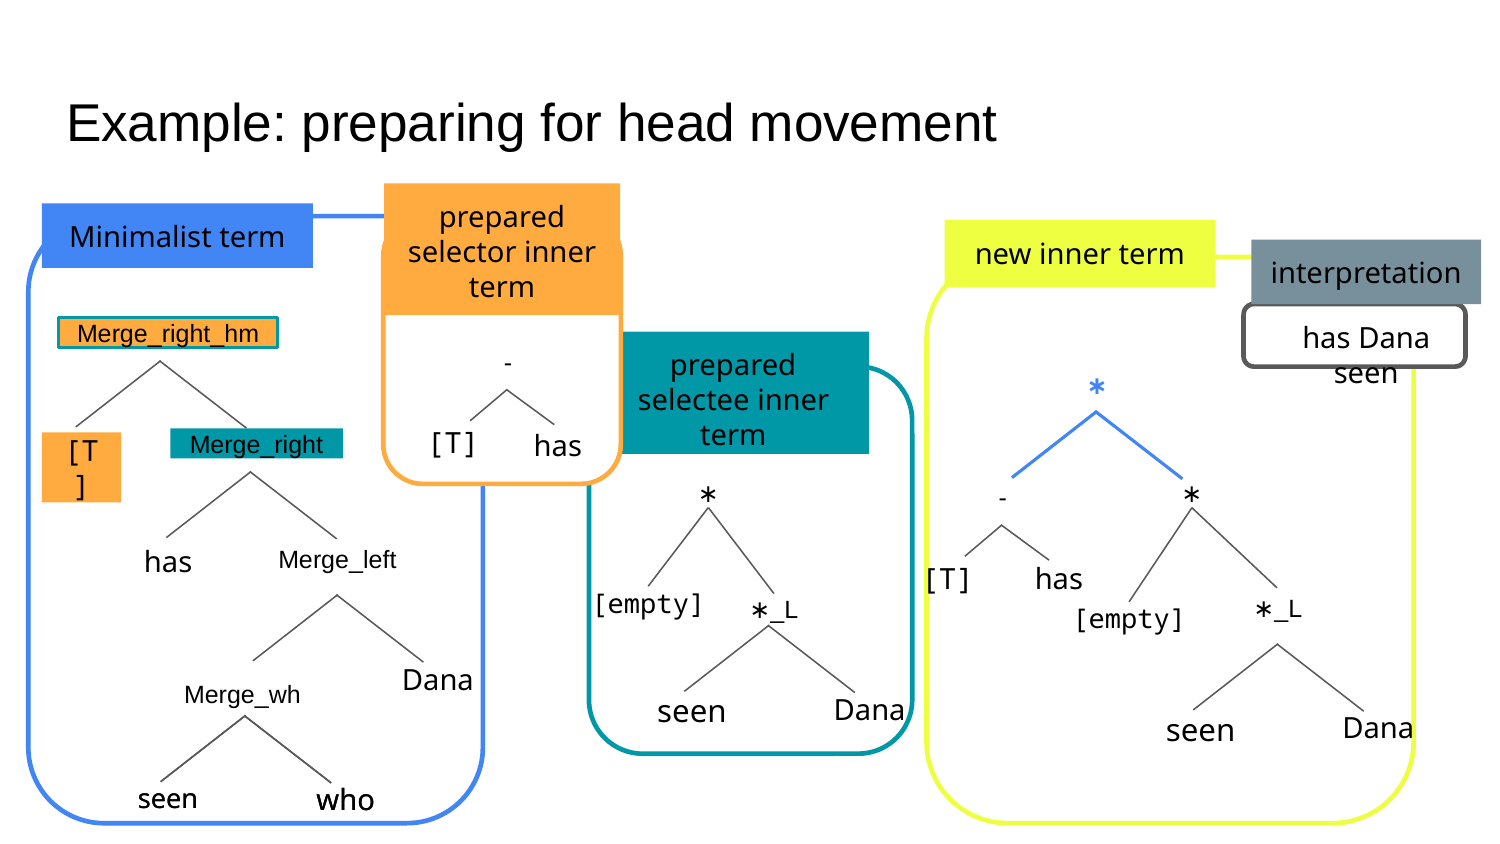

# Example: preparing for head movement
prepared selector inner term
Minimalist term
new inner term
interpretation
has Dana seen
Merge_right_hm
[T]
prepared selectee inner term
-
[T]
∗
has
Merge_right
has
Merge_left
Dana
∗
[empty]
∗_L
seen
Dana
∗
∗_L
seen
Dana
[empty]
-
[T]
has
Merge_wh
seen
who
seen
who